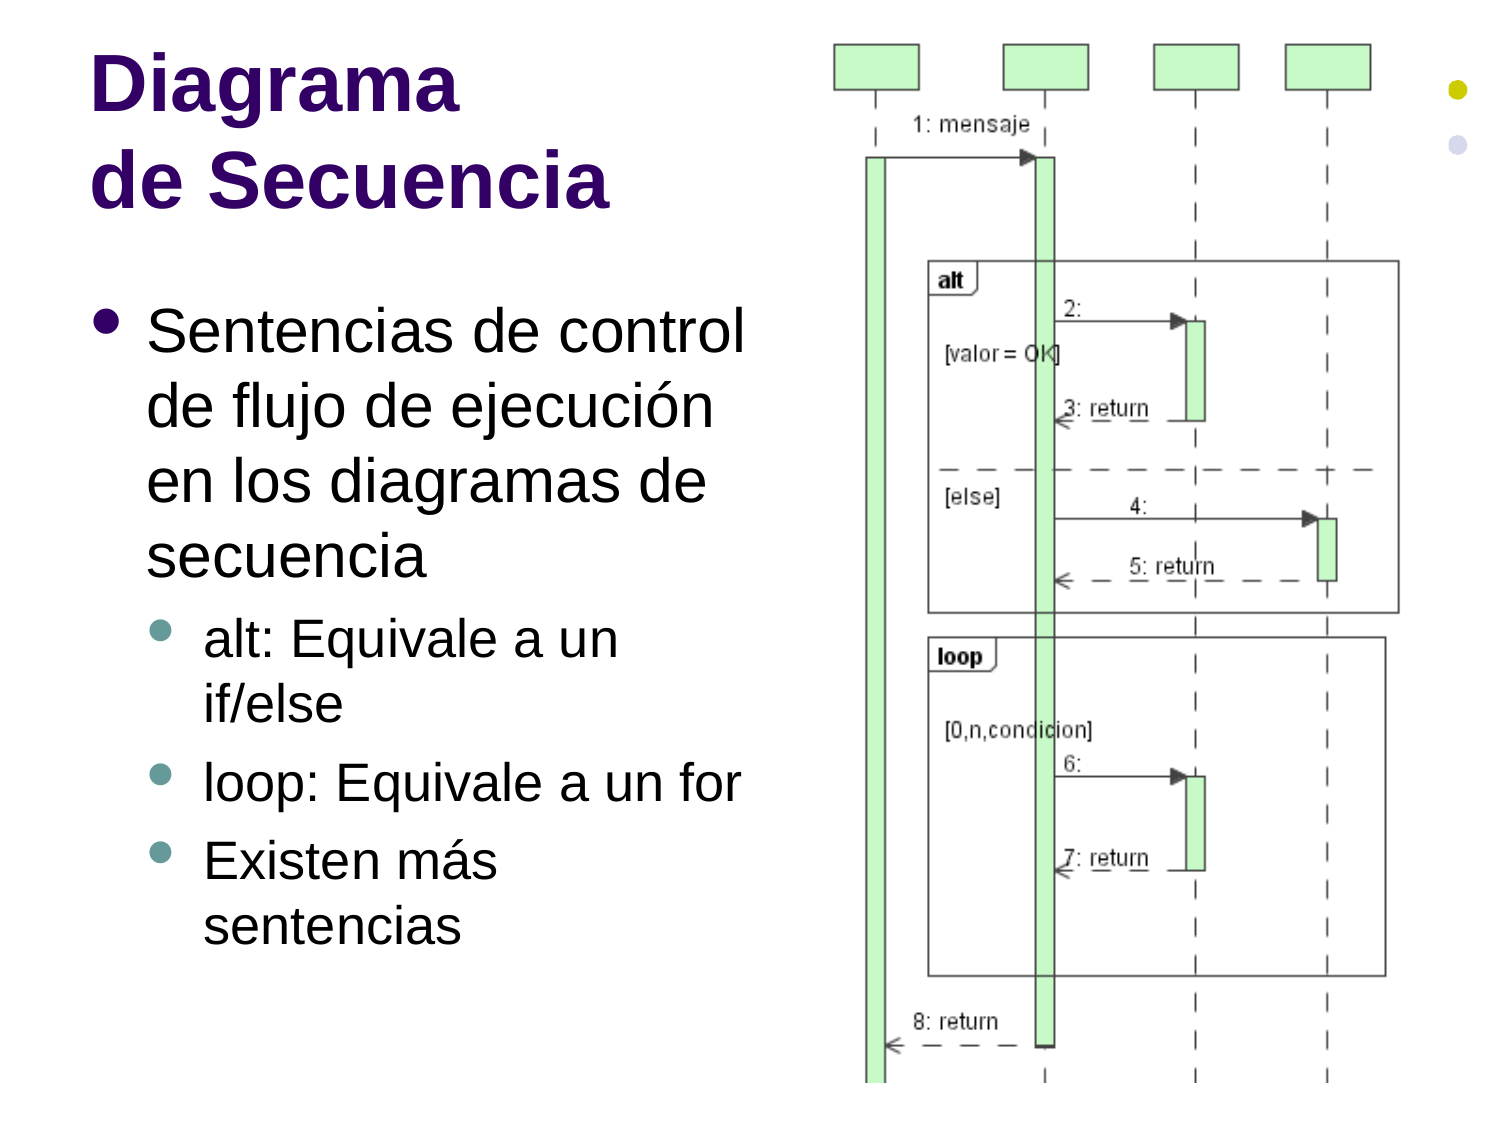

# Diagrama de Secuencia
Sentencias de control de flujo de ejecución en los diagramas de secuencia
alt: Equivale a un if/else
loop: Equivale a un for
Existen más sentencias